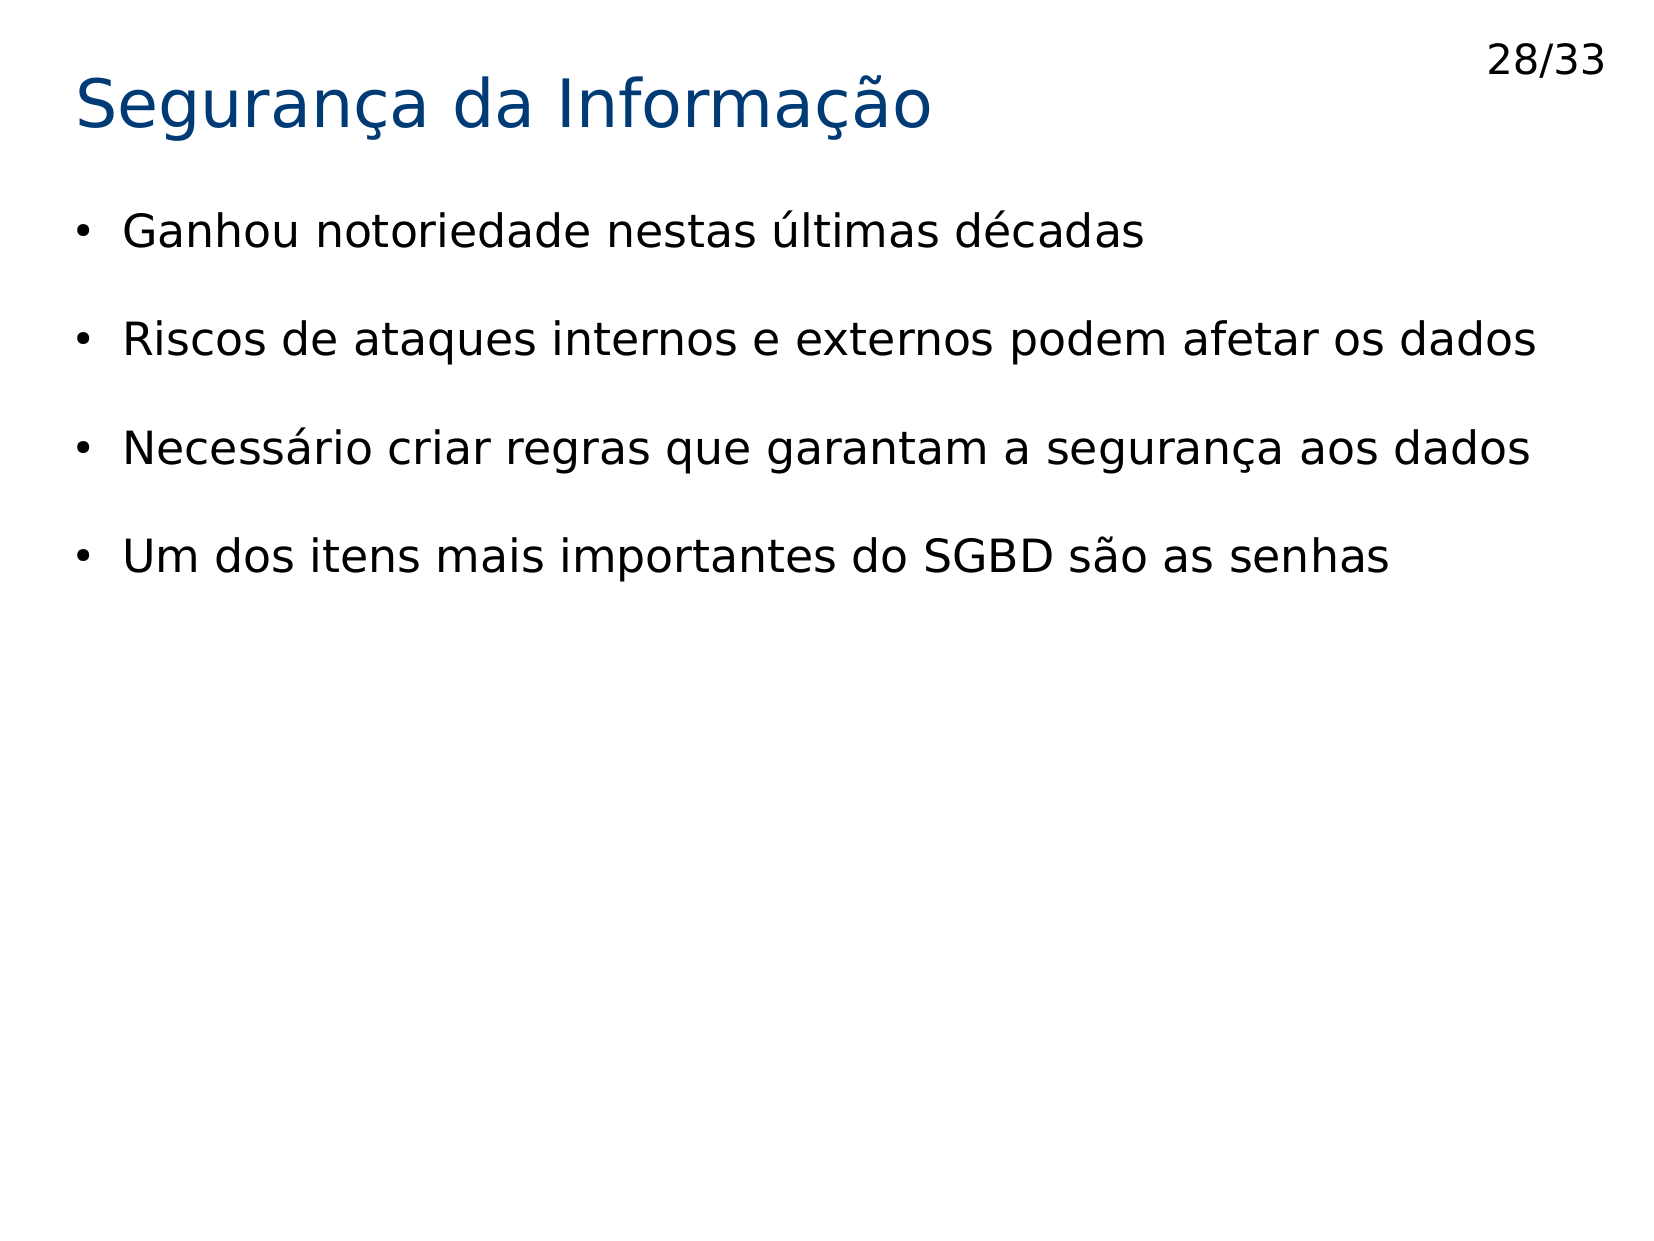

# Segurança da Informação
28
Ganhou notoriedade nestas últimas décadas
Riscos de ataques internos e externos podem afetar os dados
Necessário criar regras que garantam a segurança aos dados
Um dos itens mais importantes do SGBD são as senhas